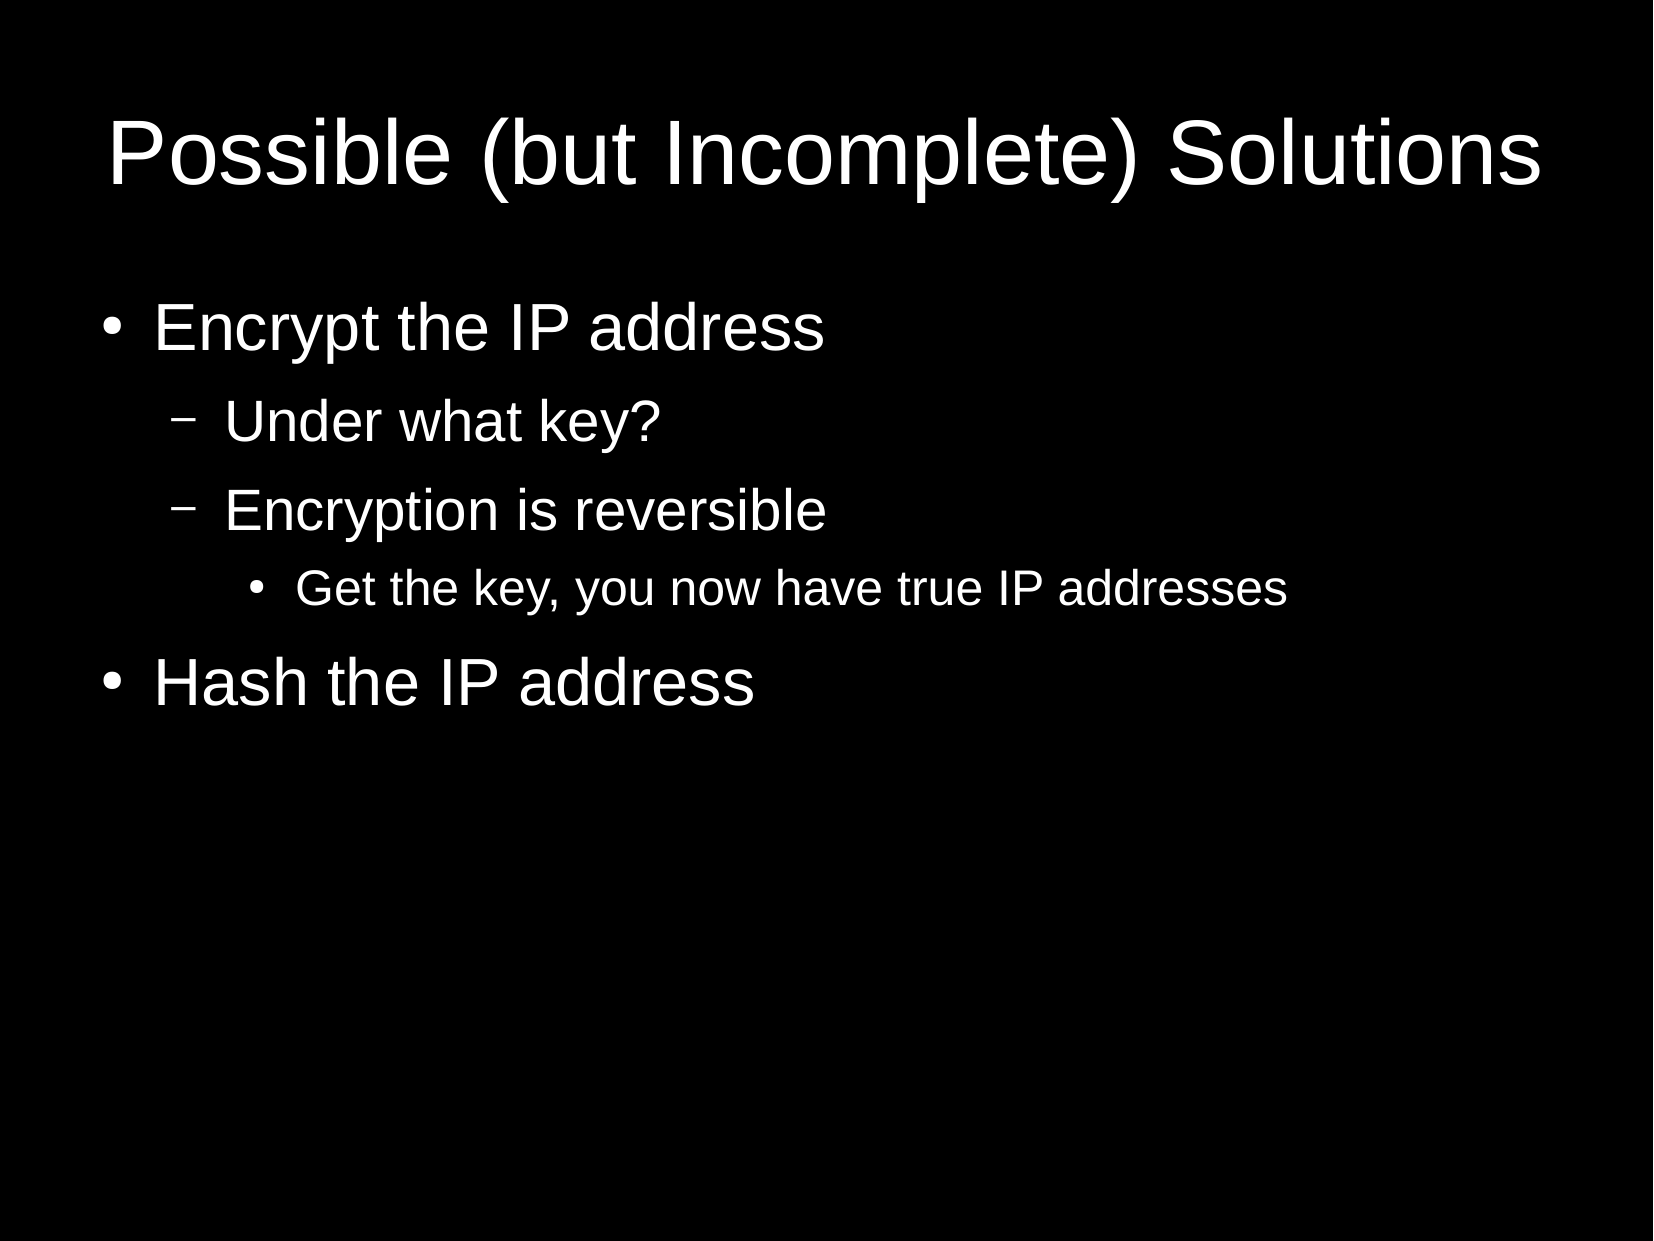

# Possible (but Incomplete) Solutions
Encrypt the IP address
Under what key?
Encryption is reversible
Get the key, you now have true IP addresses
Hash the IP address